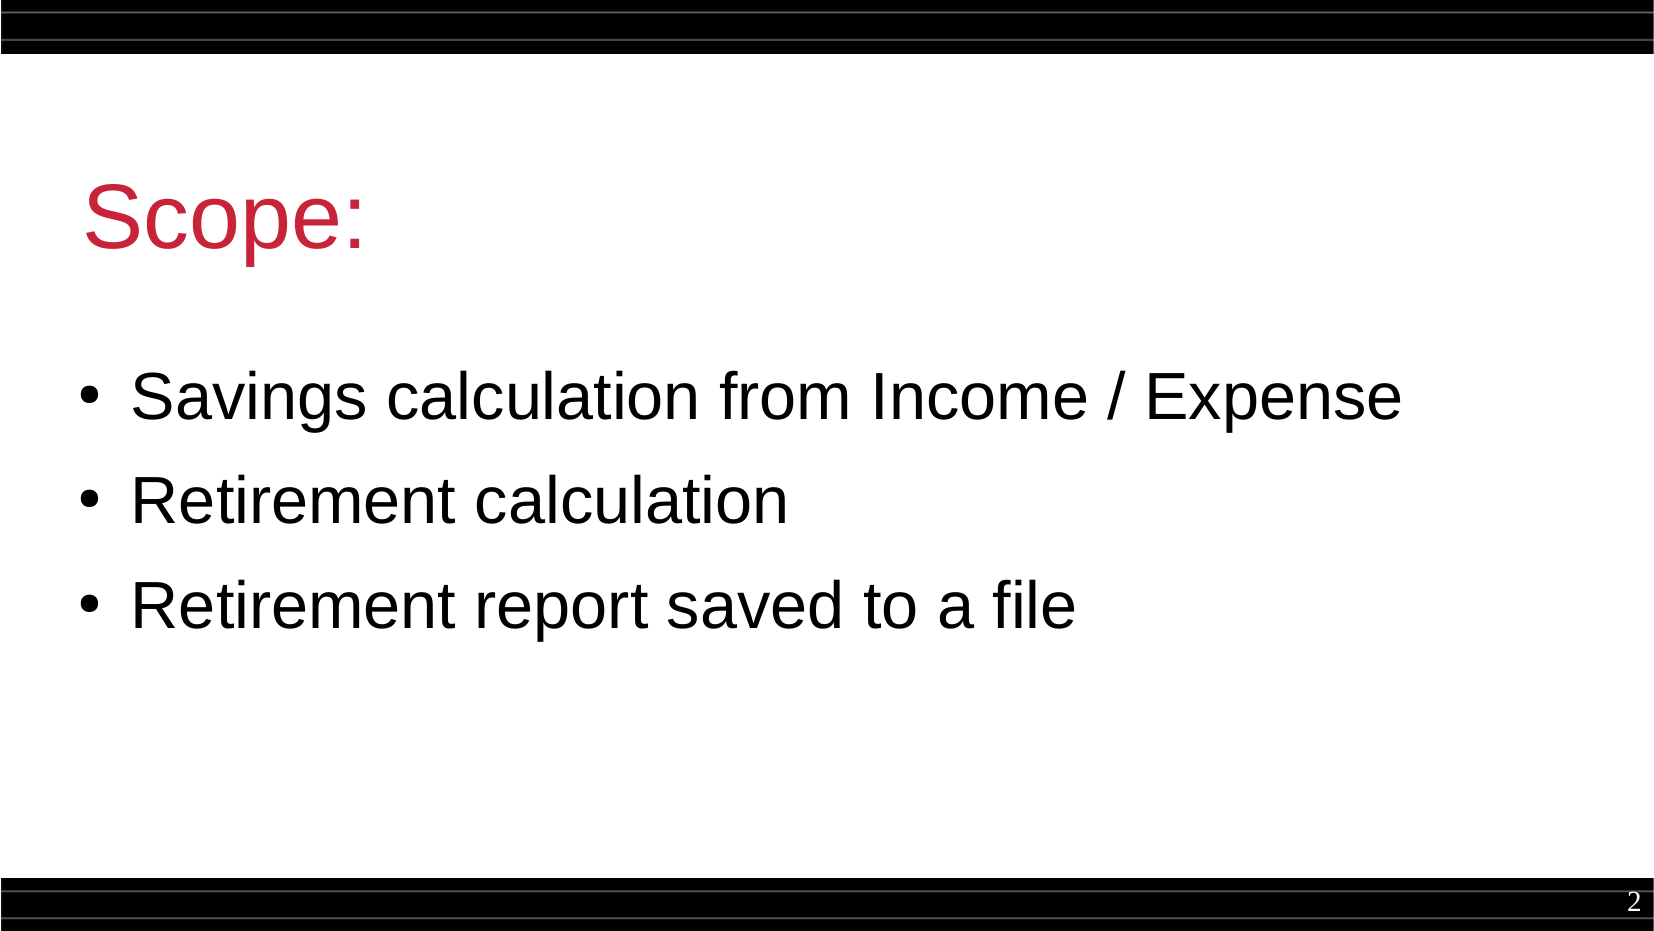

# Scope:
Savings calculation from Income / Expense
Retirement calculation
Retirement report saved to a file